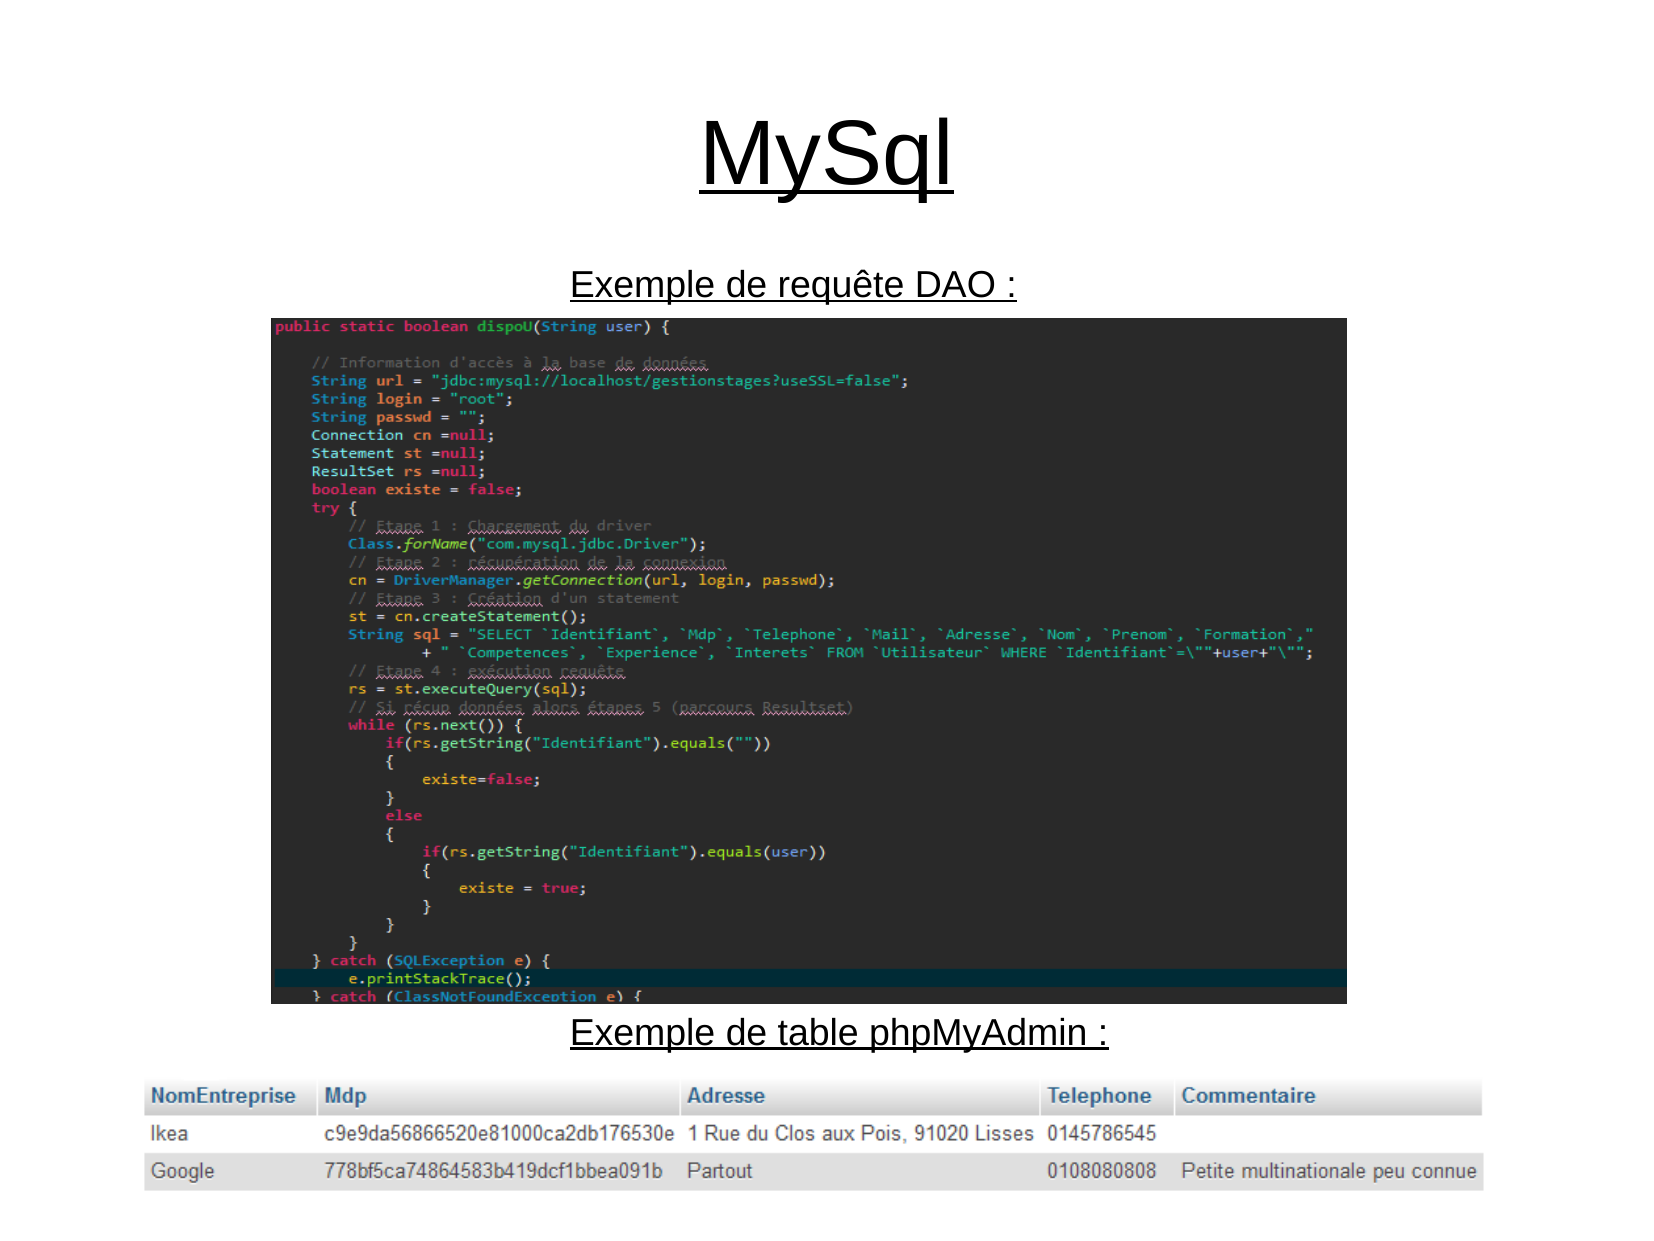

# MySql
Exemple de requête DAO :
Exemple de table phpMyAdmin :